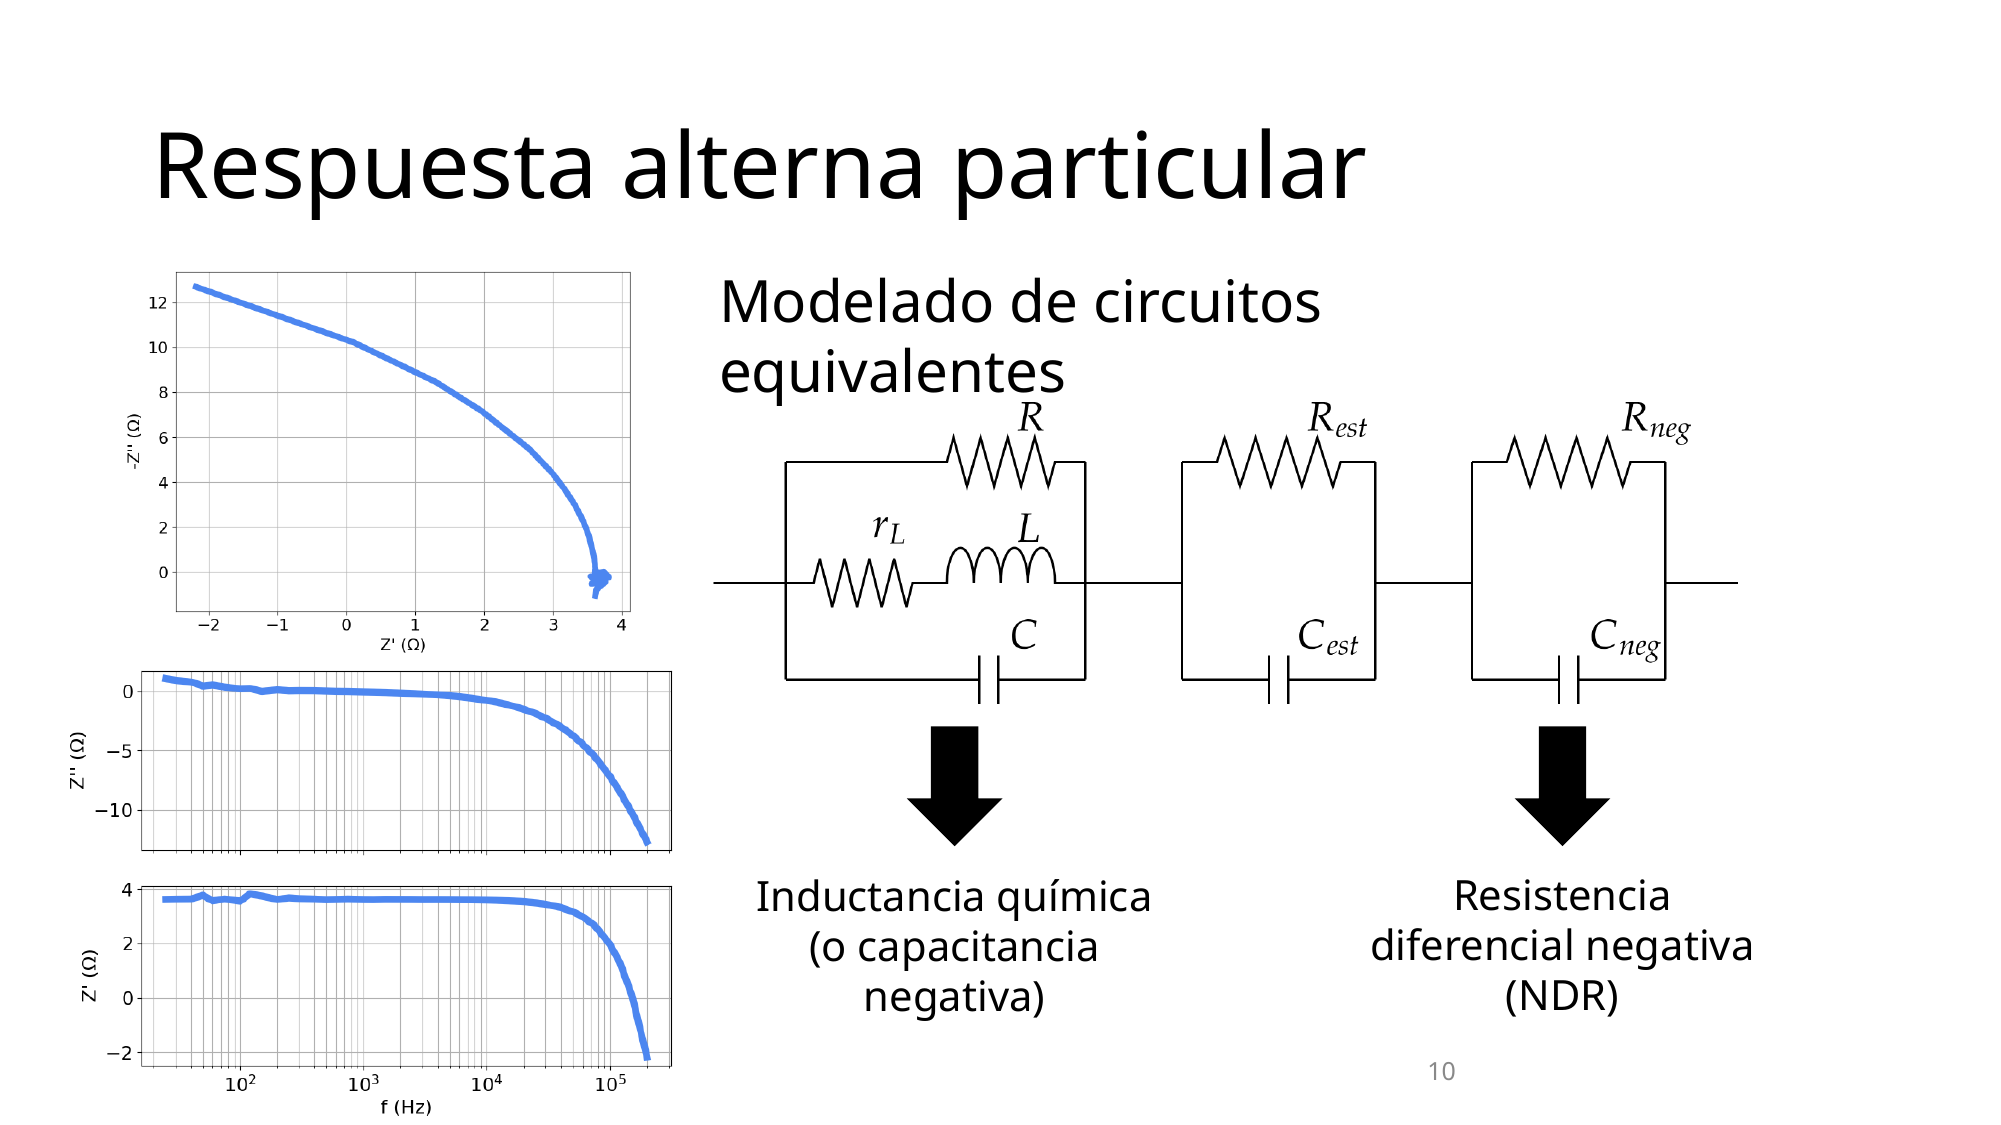

# Respuesta alterna particular
Modelado de circuitos equivalentes
Resistencia diferencial negativa (NDR)
Inductancia química (o capacitancia negativa)
10